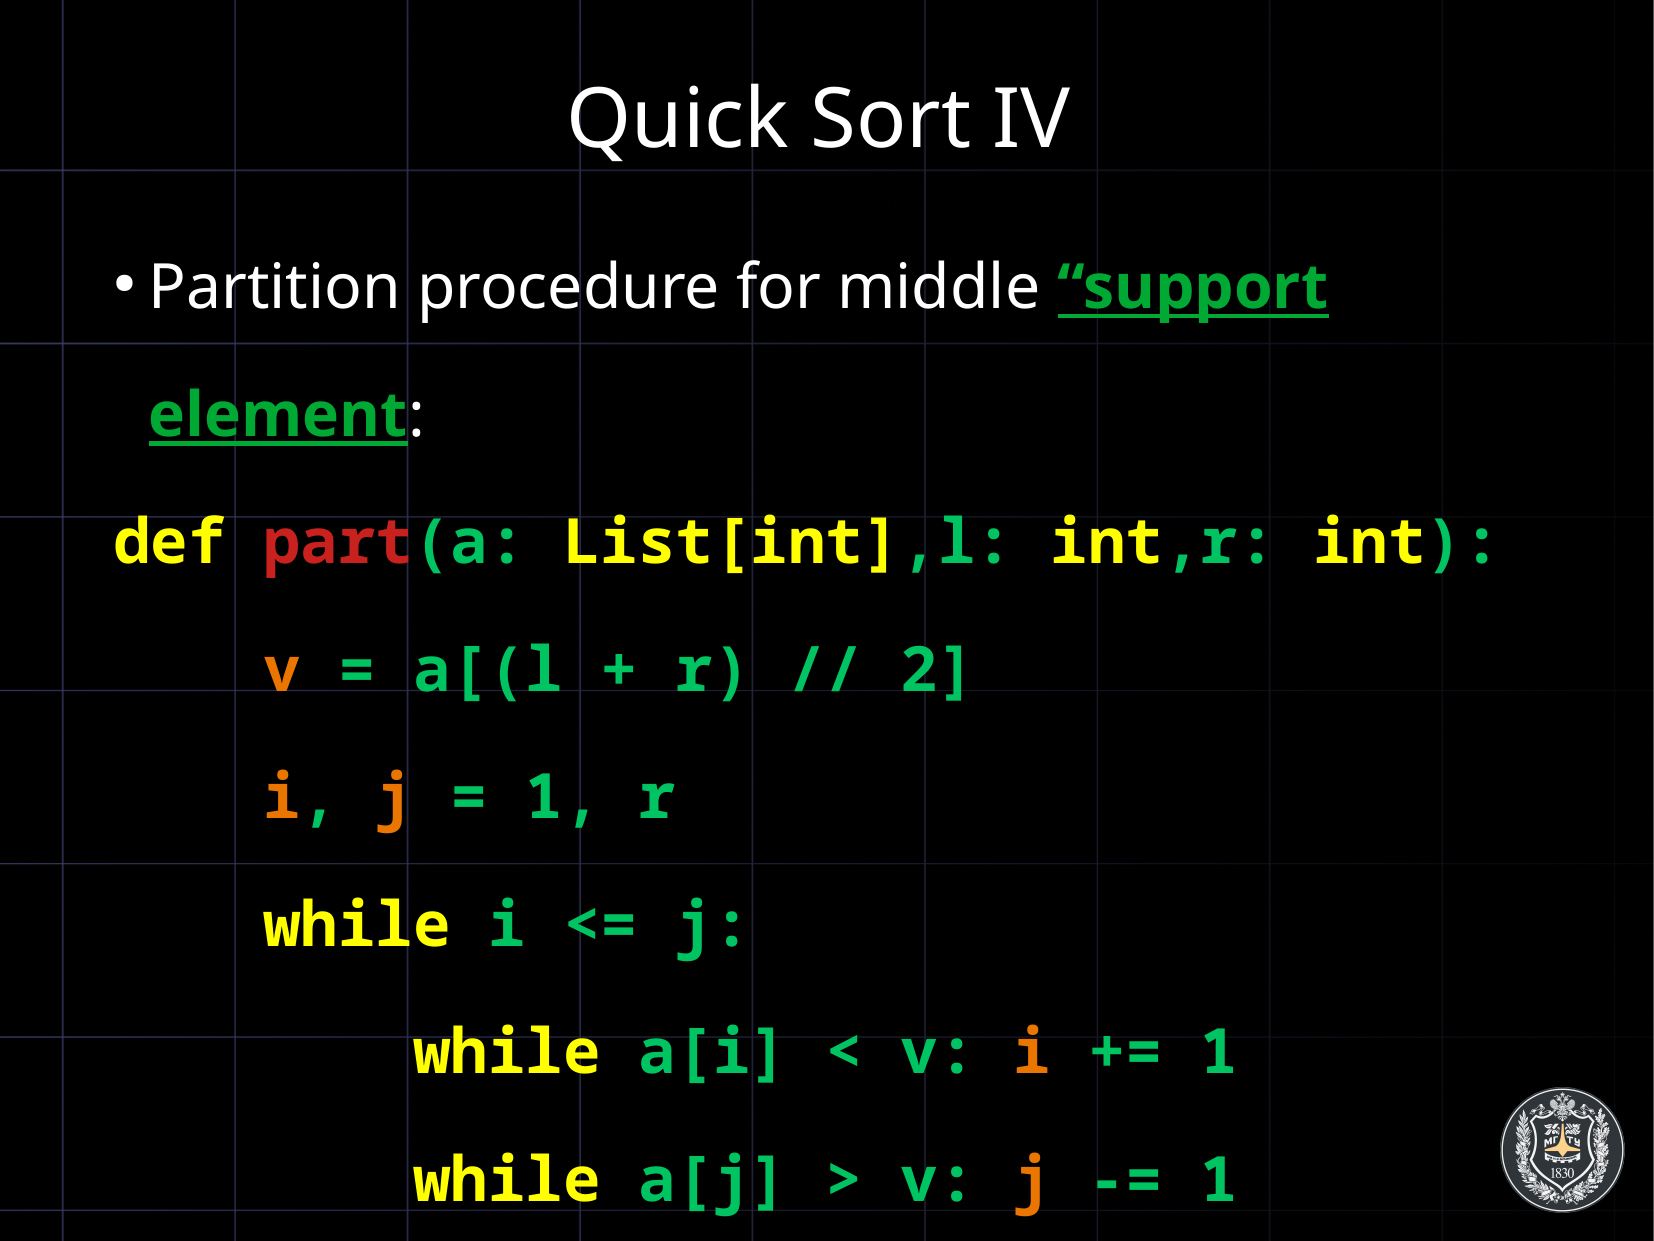

# Quick Sort IV
Partition procedure for middle “support element:
def part(a: List[int],l: int,r: int):
 v = a[(l + r) // 2]
 i, j = 1, r
 while i <= j:
 while a[i] < v: i += 1
 while a[j] > v: j -= 1
 if i >= j: break
 swap(a[i], a[j])
 i, j = i + 1, j – 1
 return j